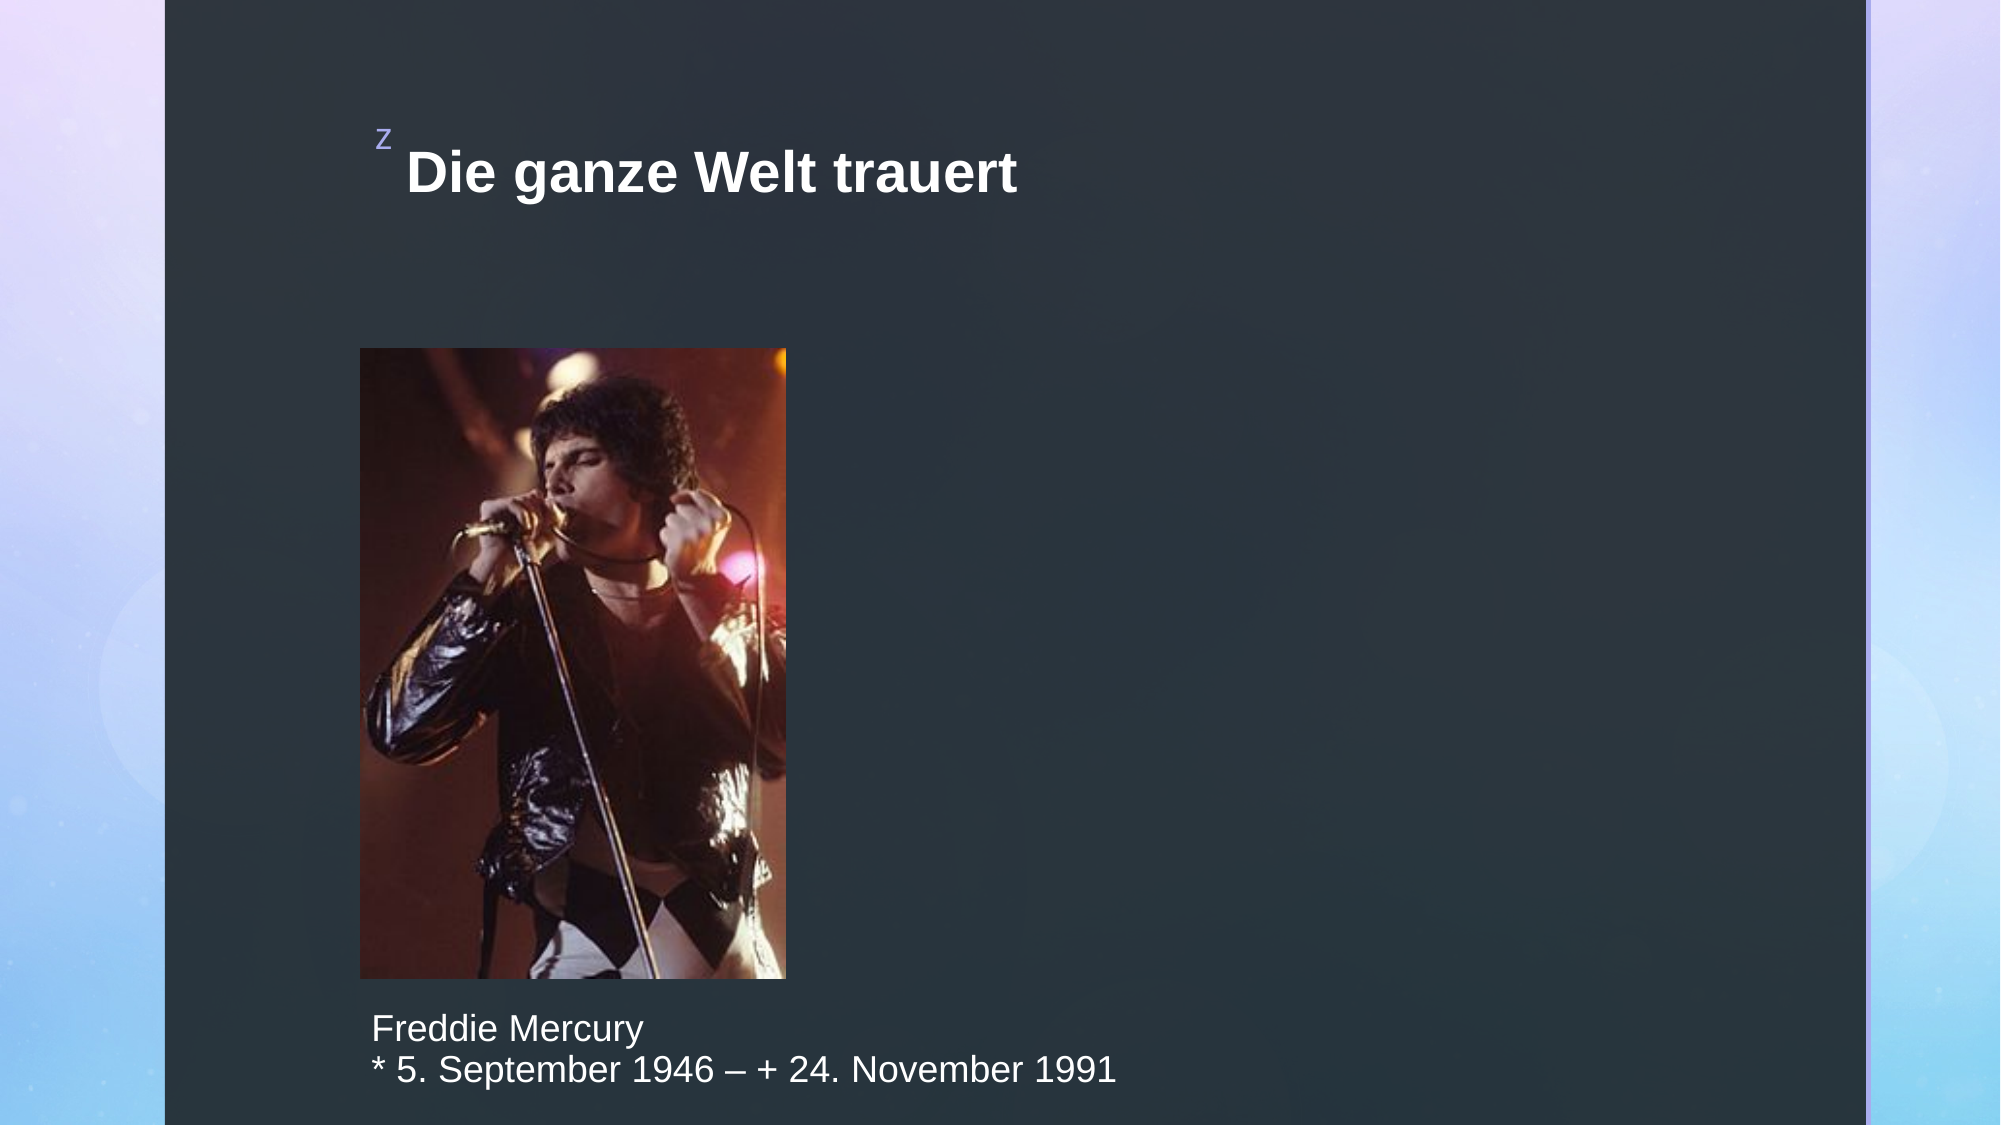

Die ganze Welt trauert
Freddie Mercury
* 5. September 1946 – + 24. November 1991